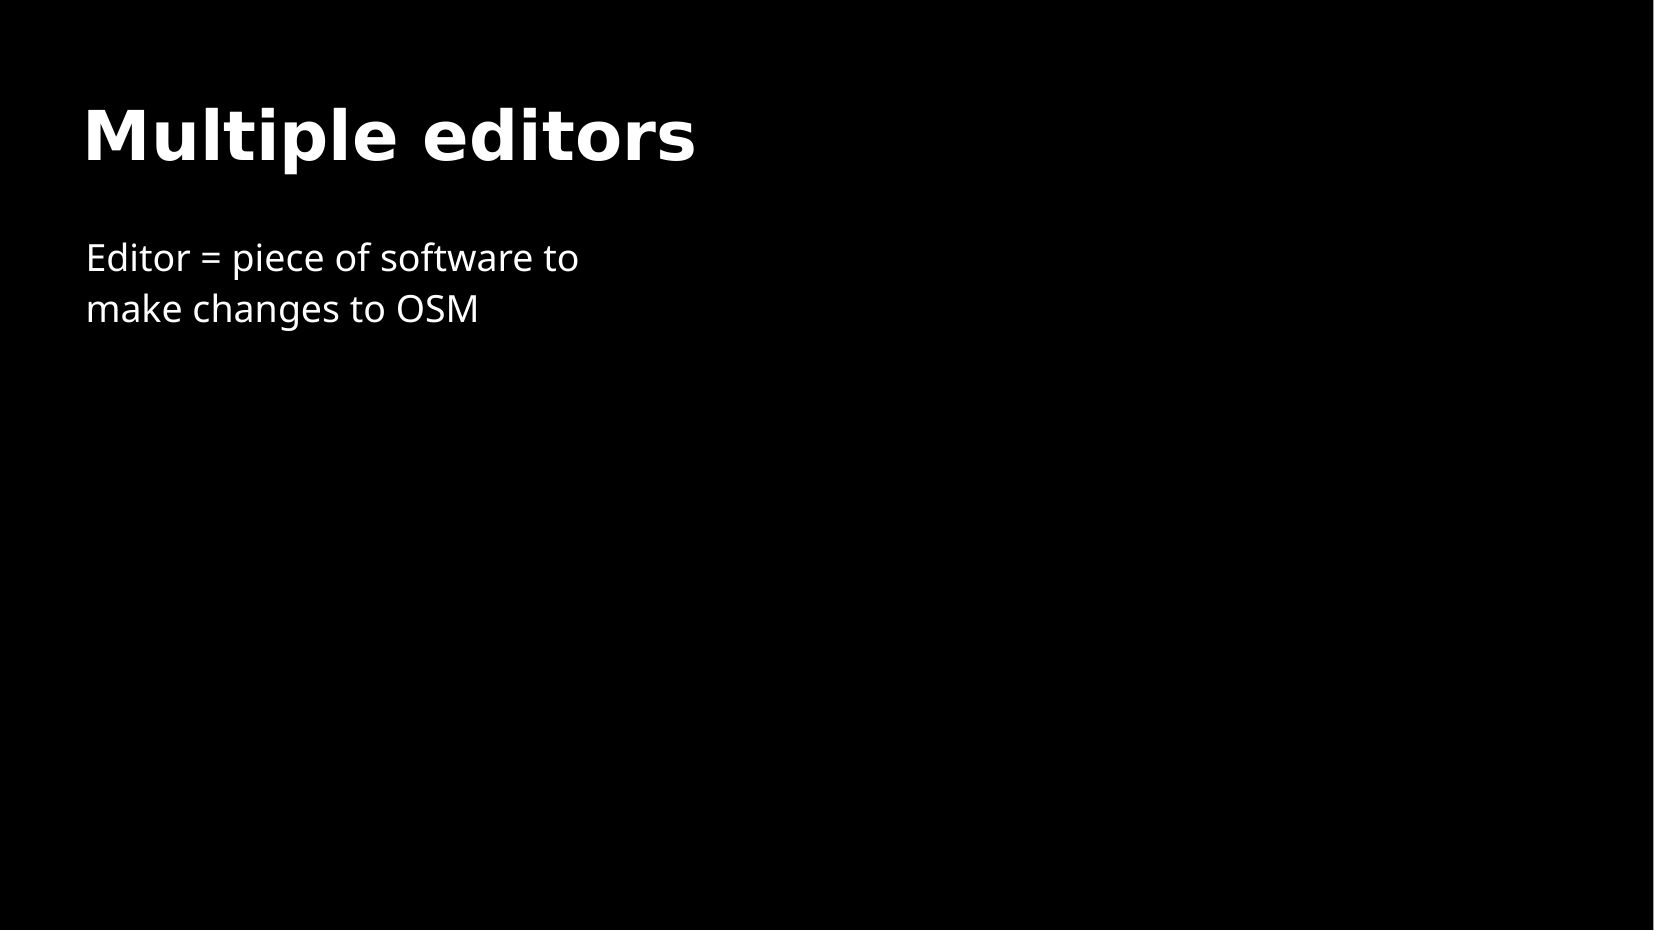

# Multiple editors
Editor = piece of software to make changes to OSM